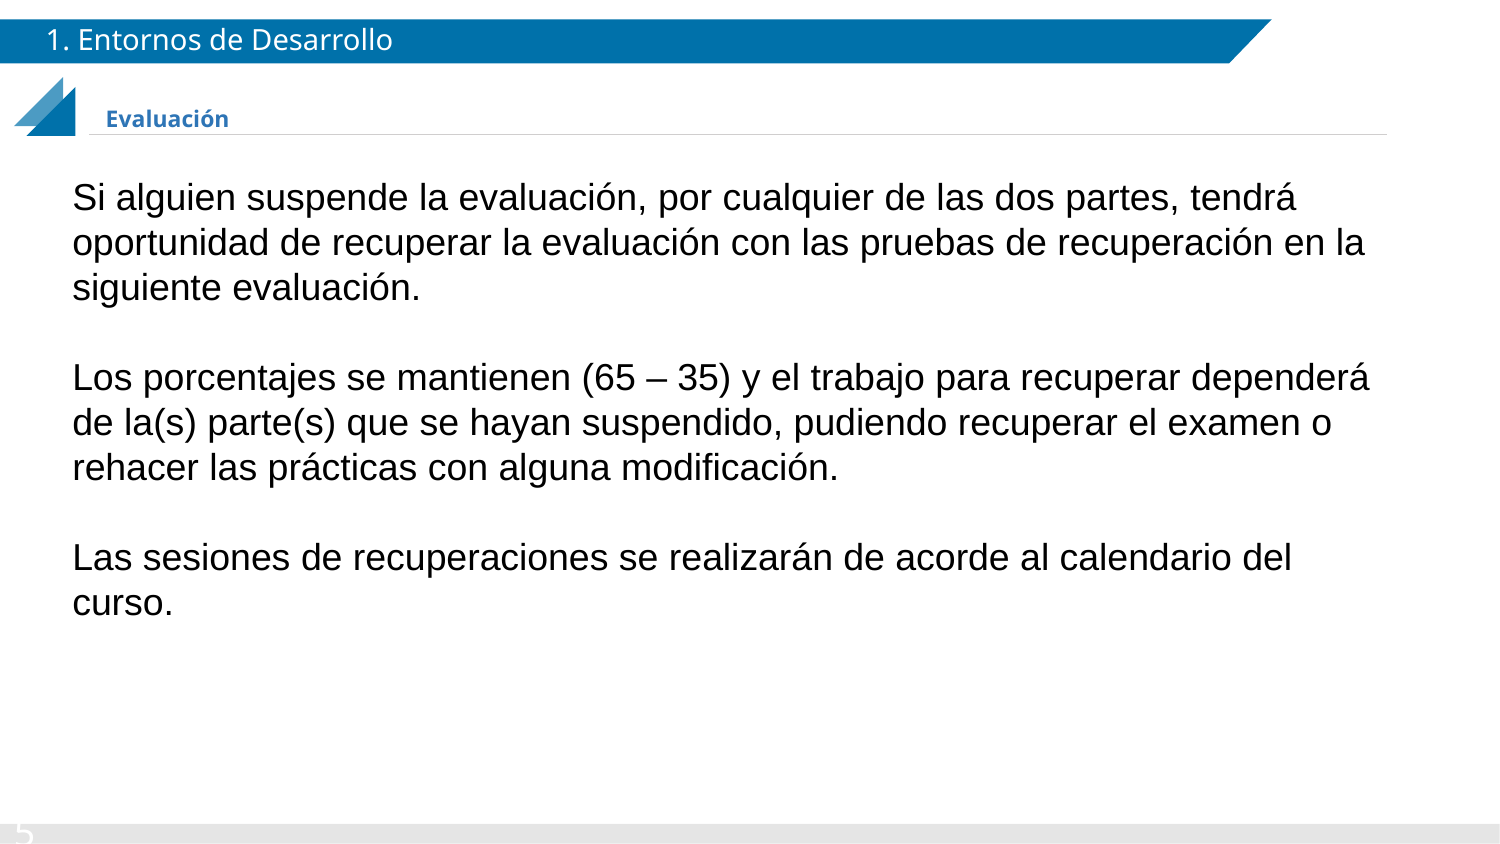

# 1. Entornos de Desarrollo
Evaluación
Si alguien suspende la evaluación, por cualquier de las dos partes, tendrá oportunidad de recuperar la evaluación con las pruebas de recuperación en la siguiente evaluación.
Los porcentajes se mantienen (65 – 35) y el trabajo para recuperar dependerá de la(s) parte(s) que se hayan suspendido, pudiendo recuperar el examen o rehacer las prácticas con alguna modificación.
Las sesiones de recuperaciones se realizarán de acorde al calendario del curso.